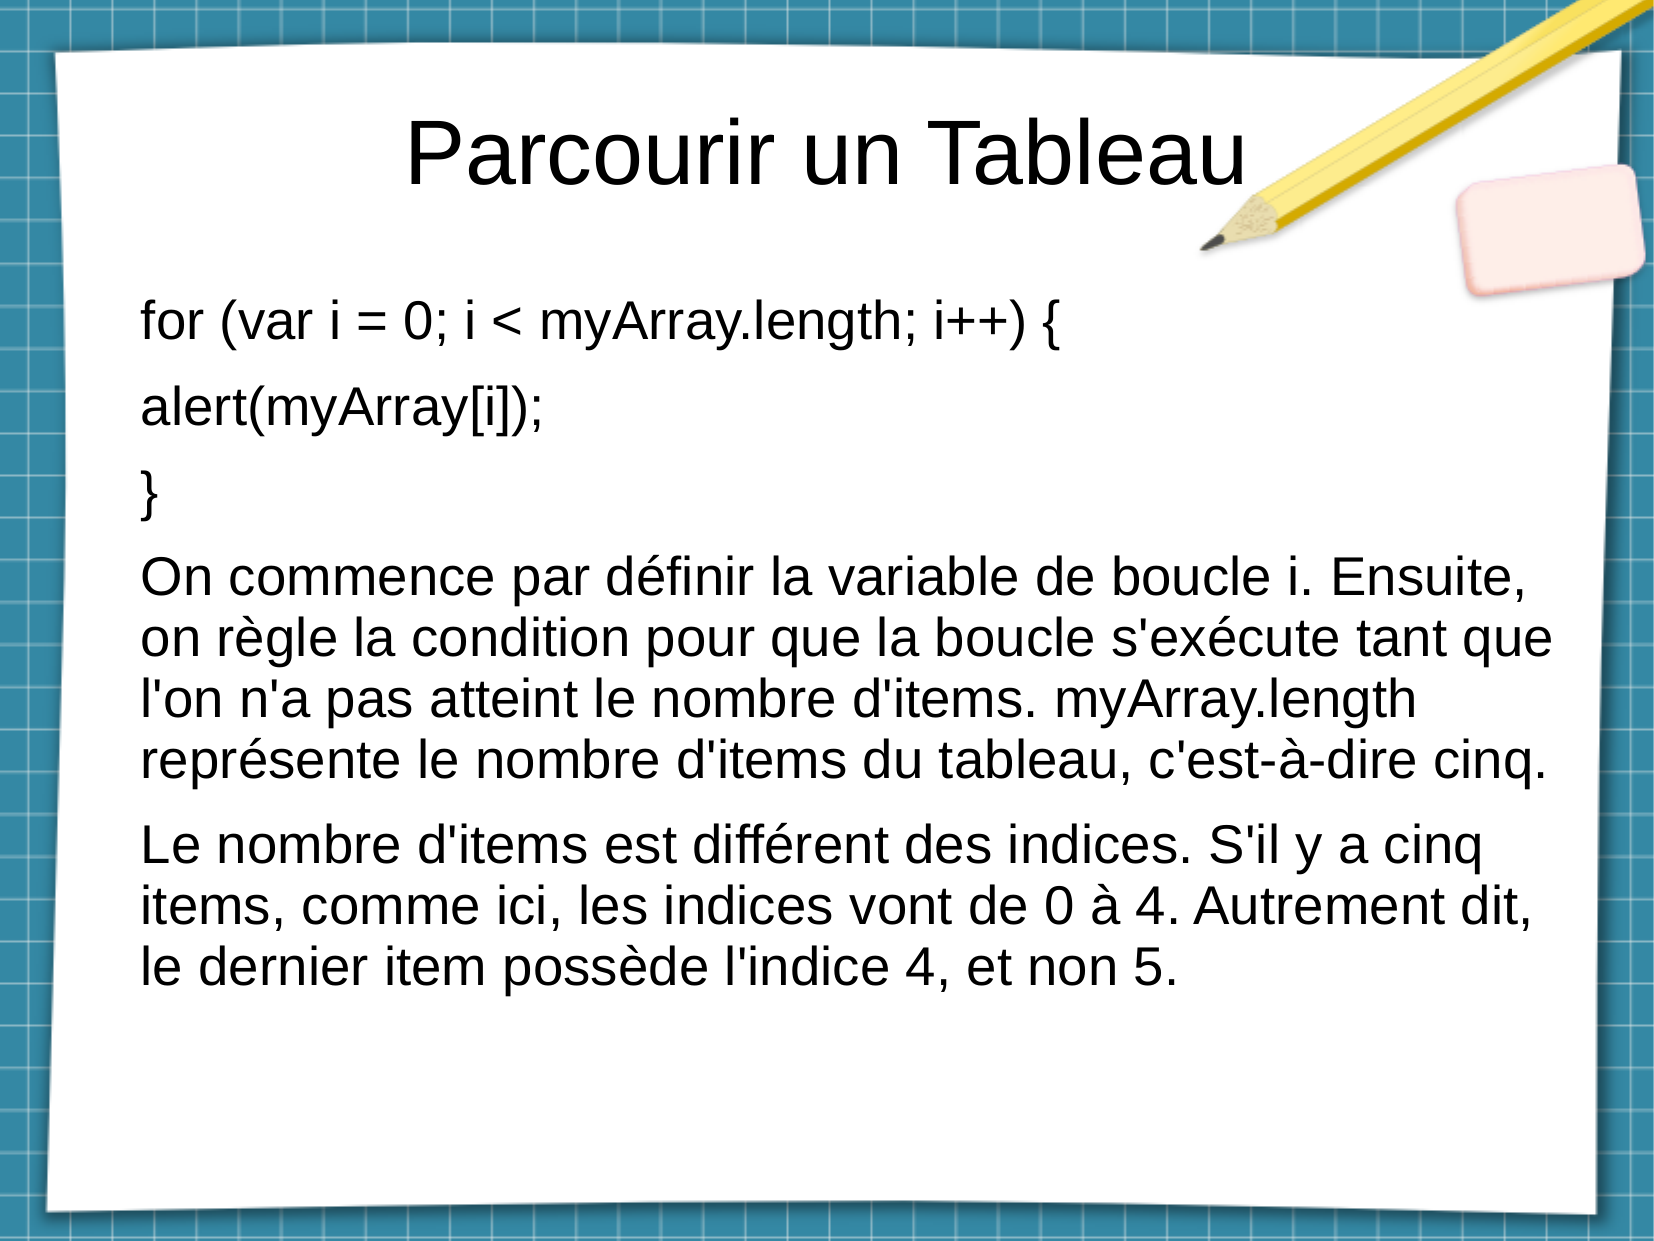

# Parcourir un Tableau
for (var i = 0; i < myArray.length; i++) {
alert(myArray[i]);
}
On commence par définir la variable de boucle i. Ensuite, on règle la condition pour que la boucle s'exécute tant que l'on n'a pas atteint le nombre d'items. myArray.length représente le nombre d'items du tableau, c'est-à-dire cinq.
Le nombre d'items est différent des indices. S'il y a cinq items, comme ici, les indices vont de 0 à 4. Autrement dit, le dernier item possède l'indice 4, et non 5.